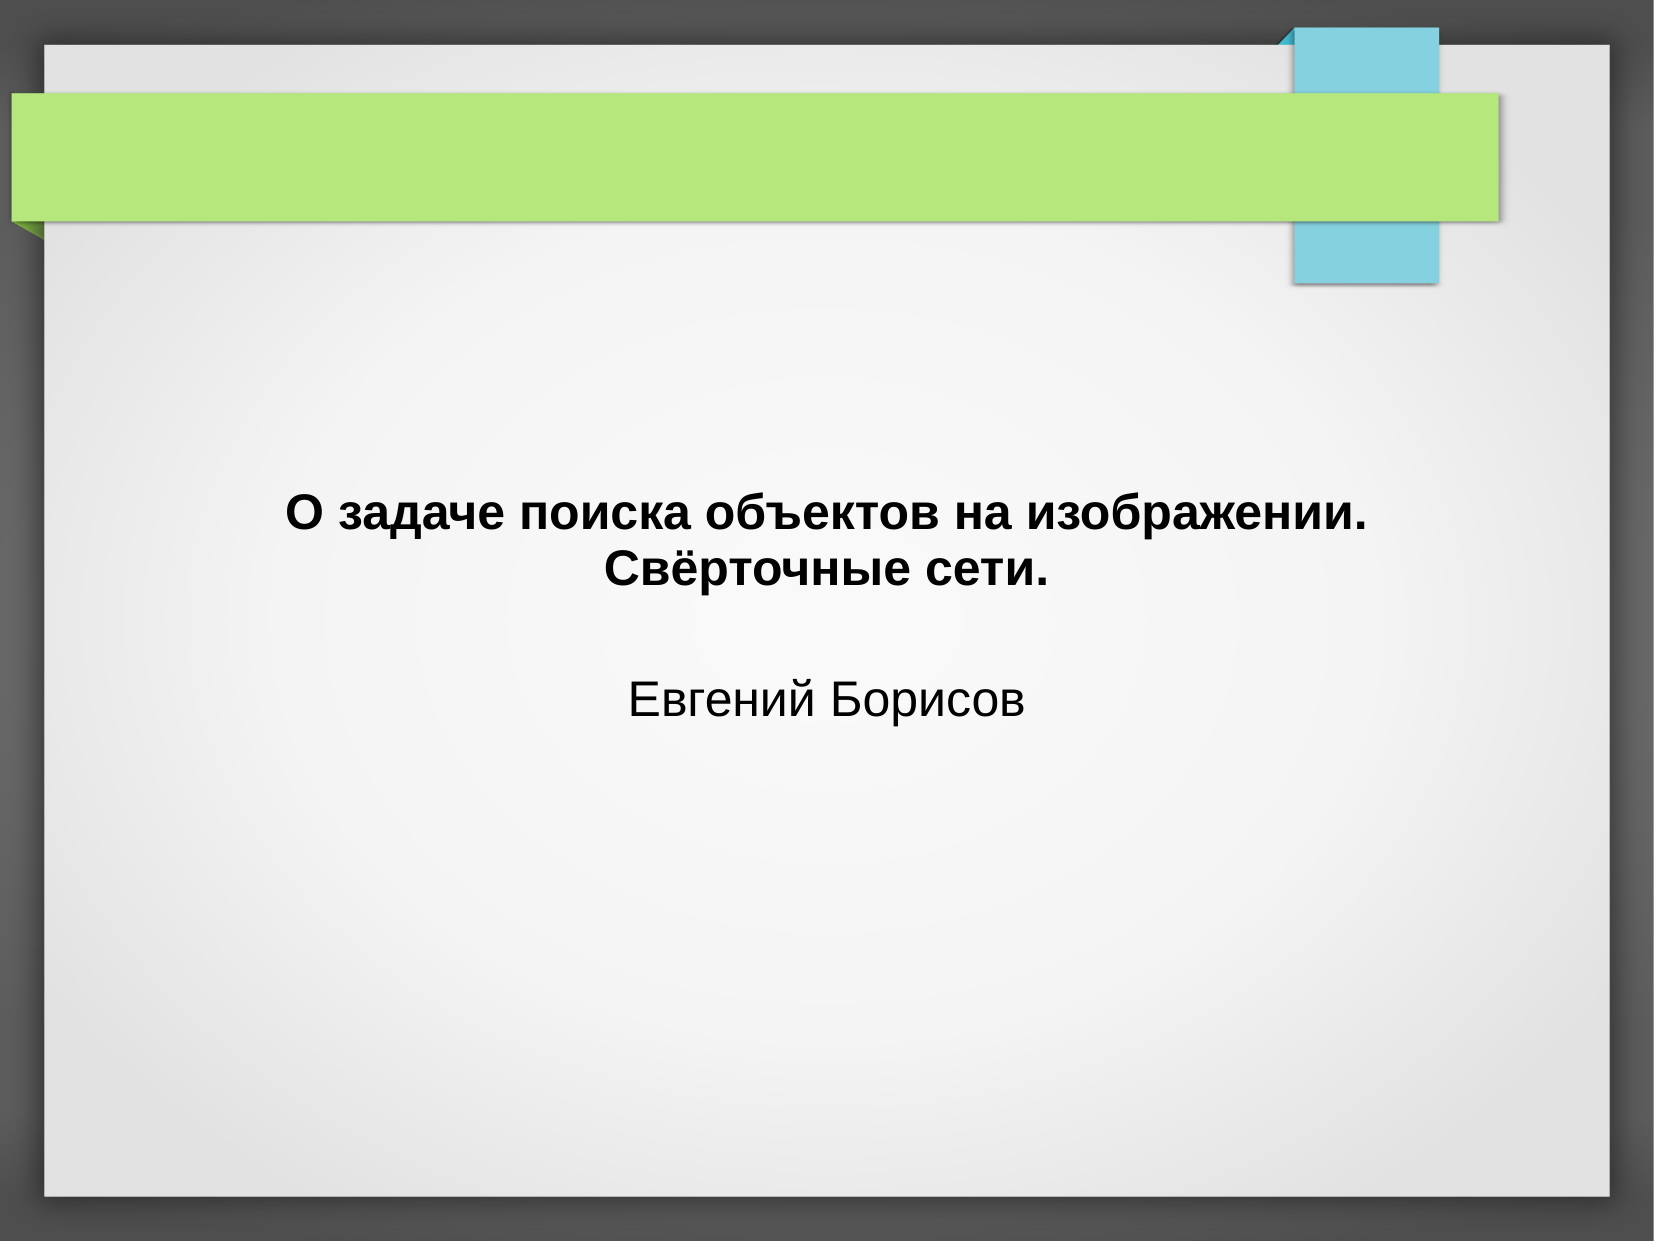

# О задаче поиска объектов на изображении.
Свёрточные сети.
Евгений Борисов